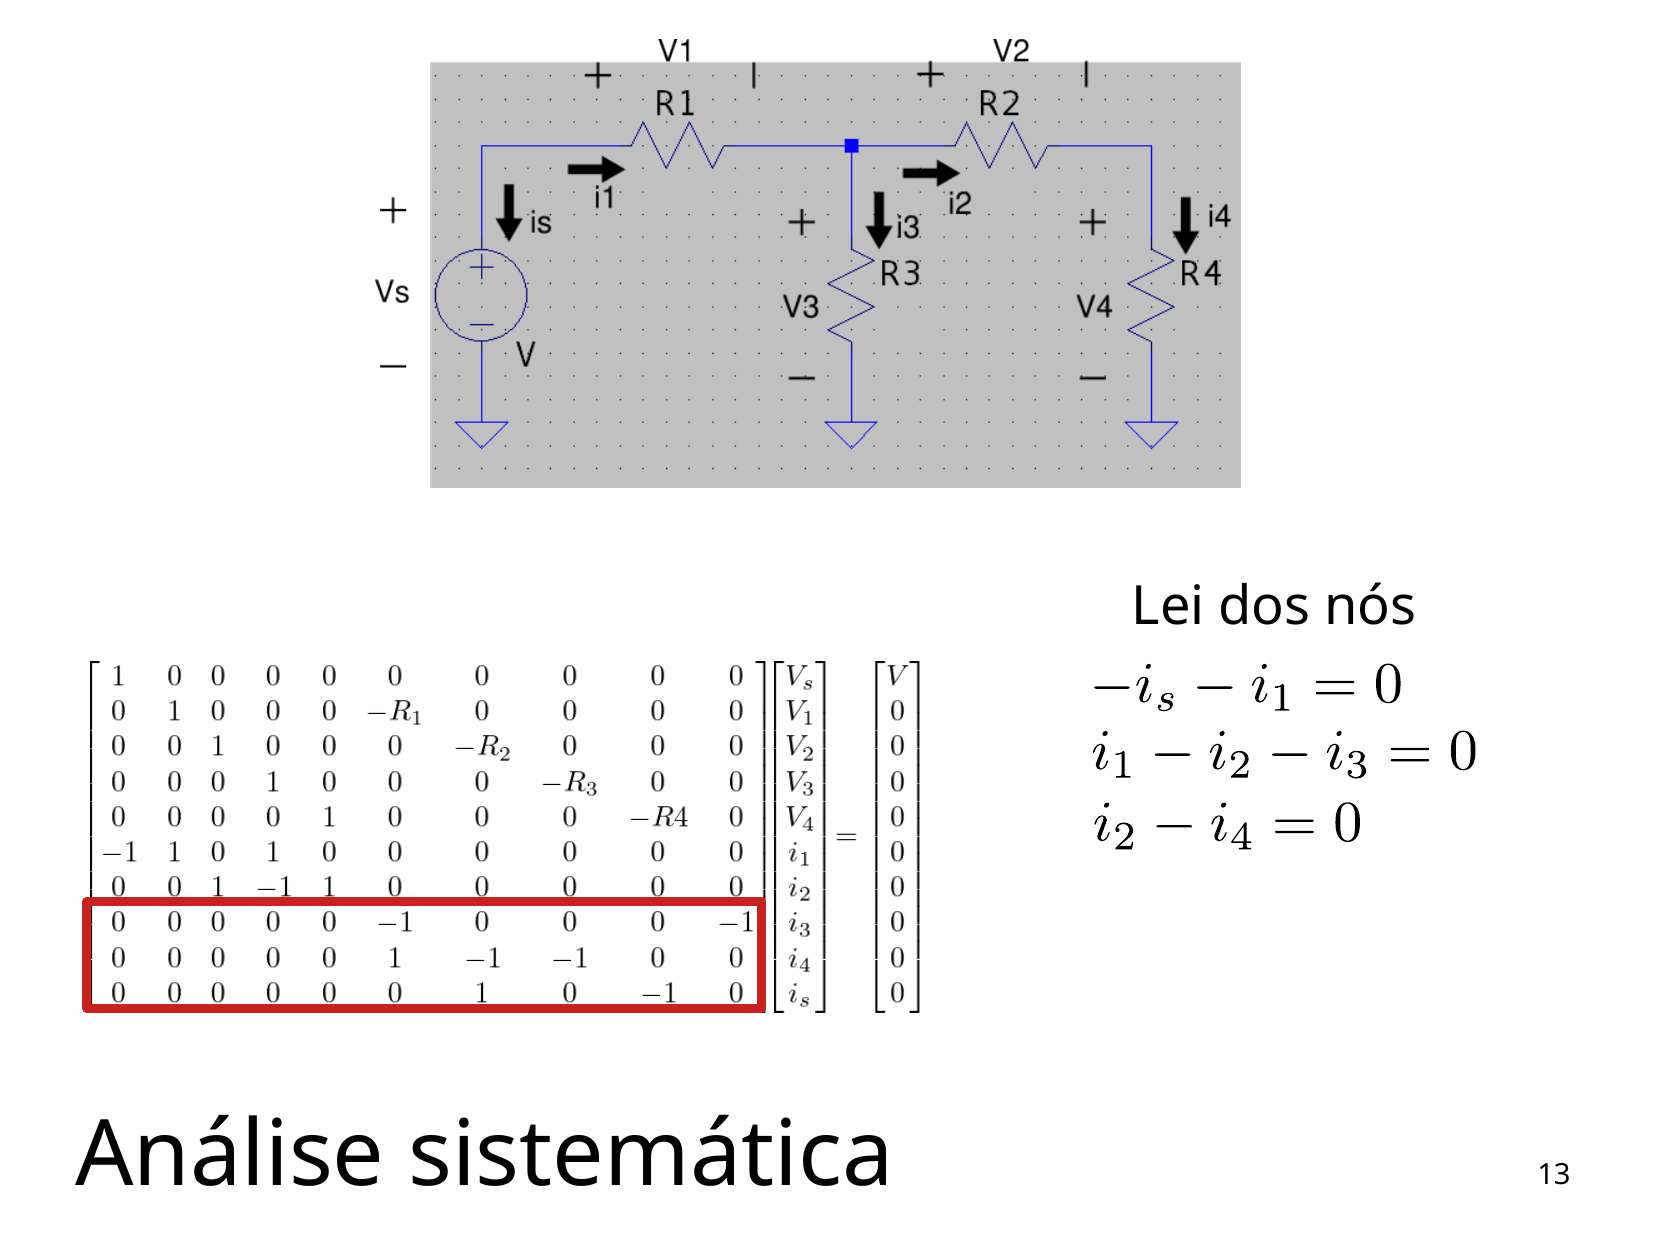

Lei dos nós
# Análise sistemática
13